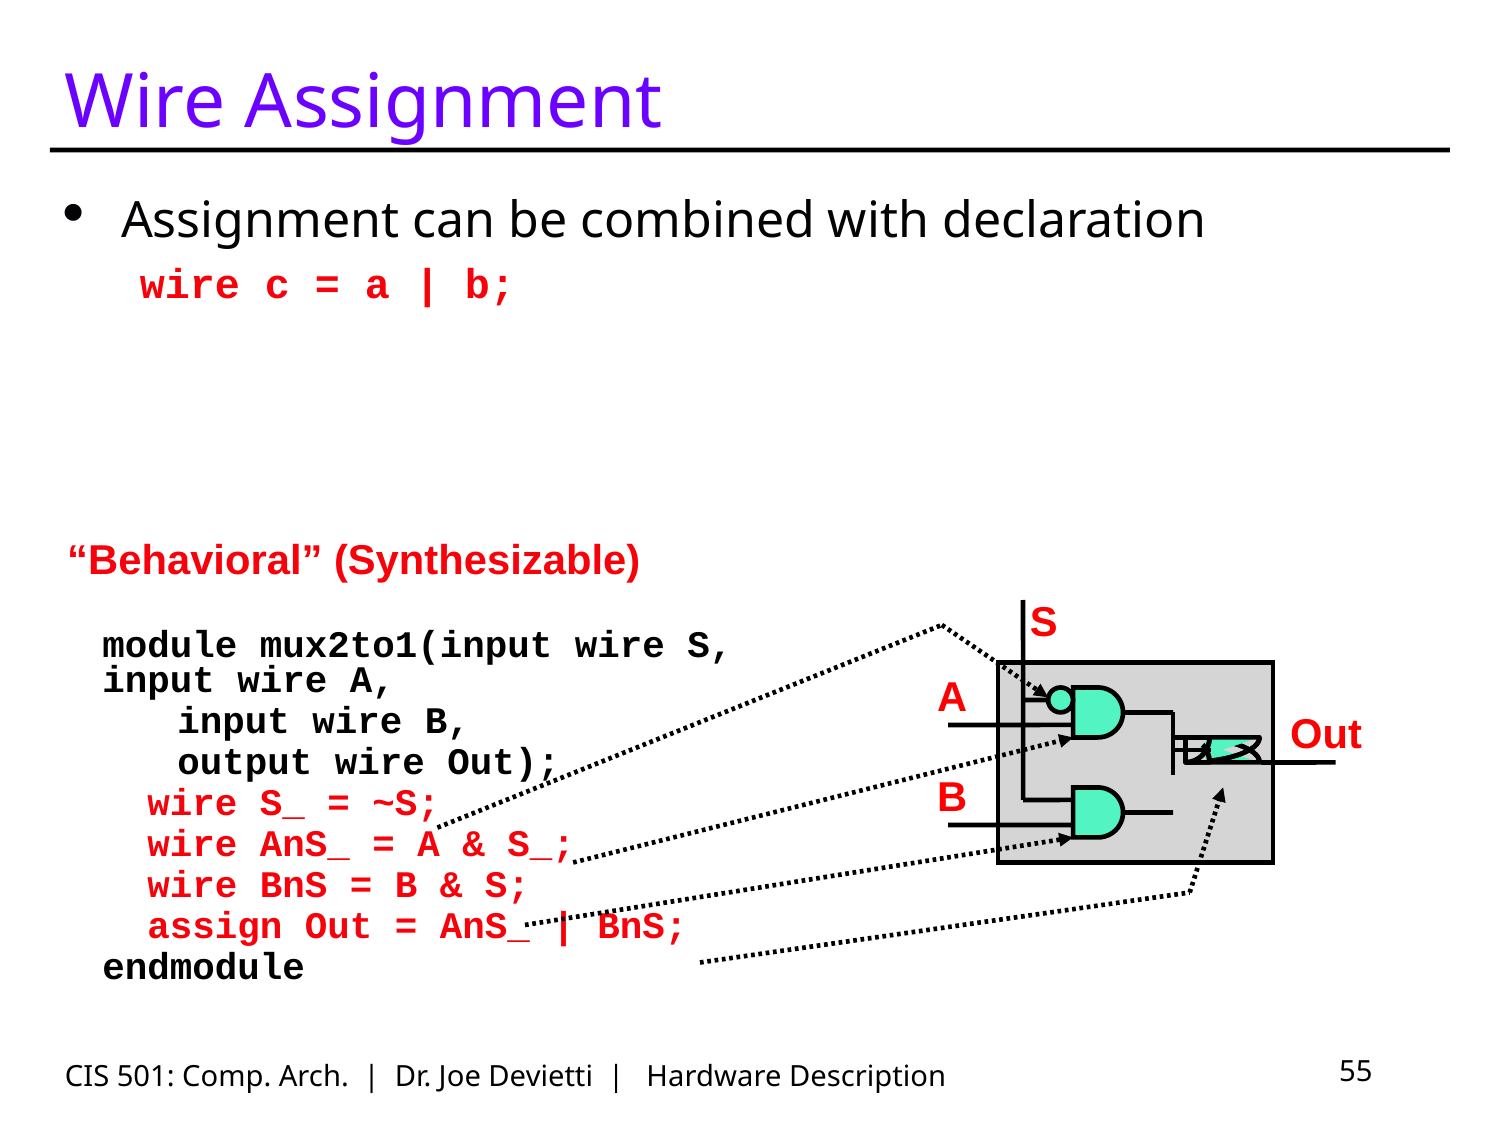

Wire Assignment
Assignment can be combined with declaration
wire c = a | b;
“Behavioral” (Synthesizable)
S
A
Out
B
module mux2to1(input wire S, 	input wire A,
	input wire B,
	output wire Out);
 wire S_ = ~S;
 wire AnS_ = A & S_;
 wire BnS = B & S;
 assign Out = AnS_ | BnS;
endmodule
CIS 501: Comp. Arch. | Dr. Joe Devietti | Hardware Description